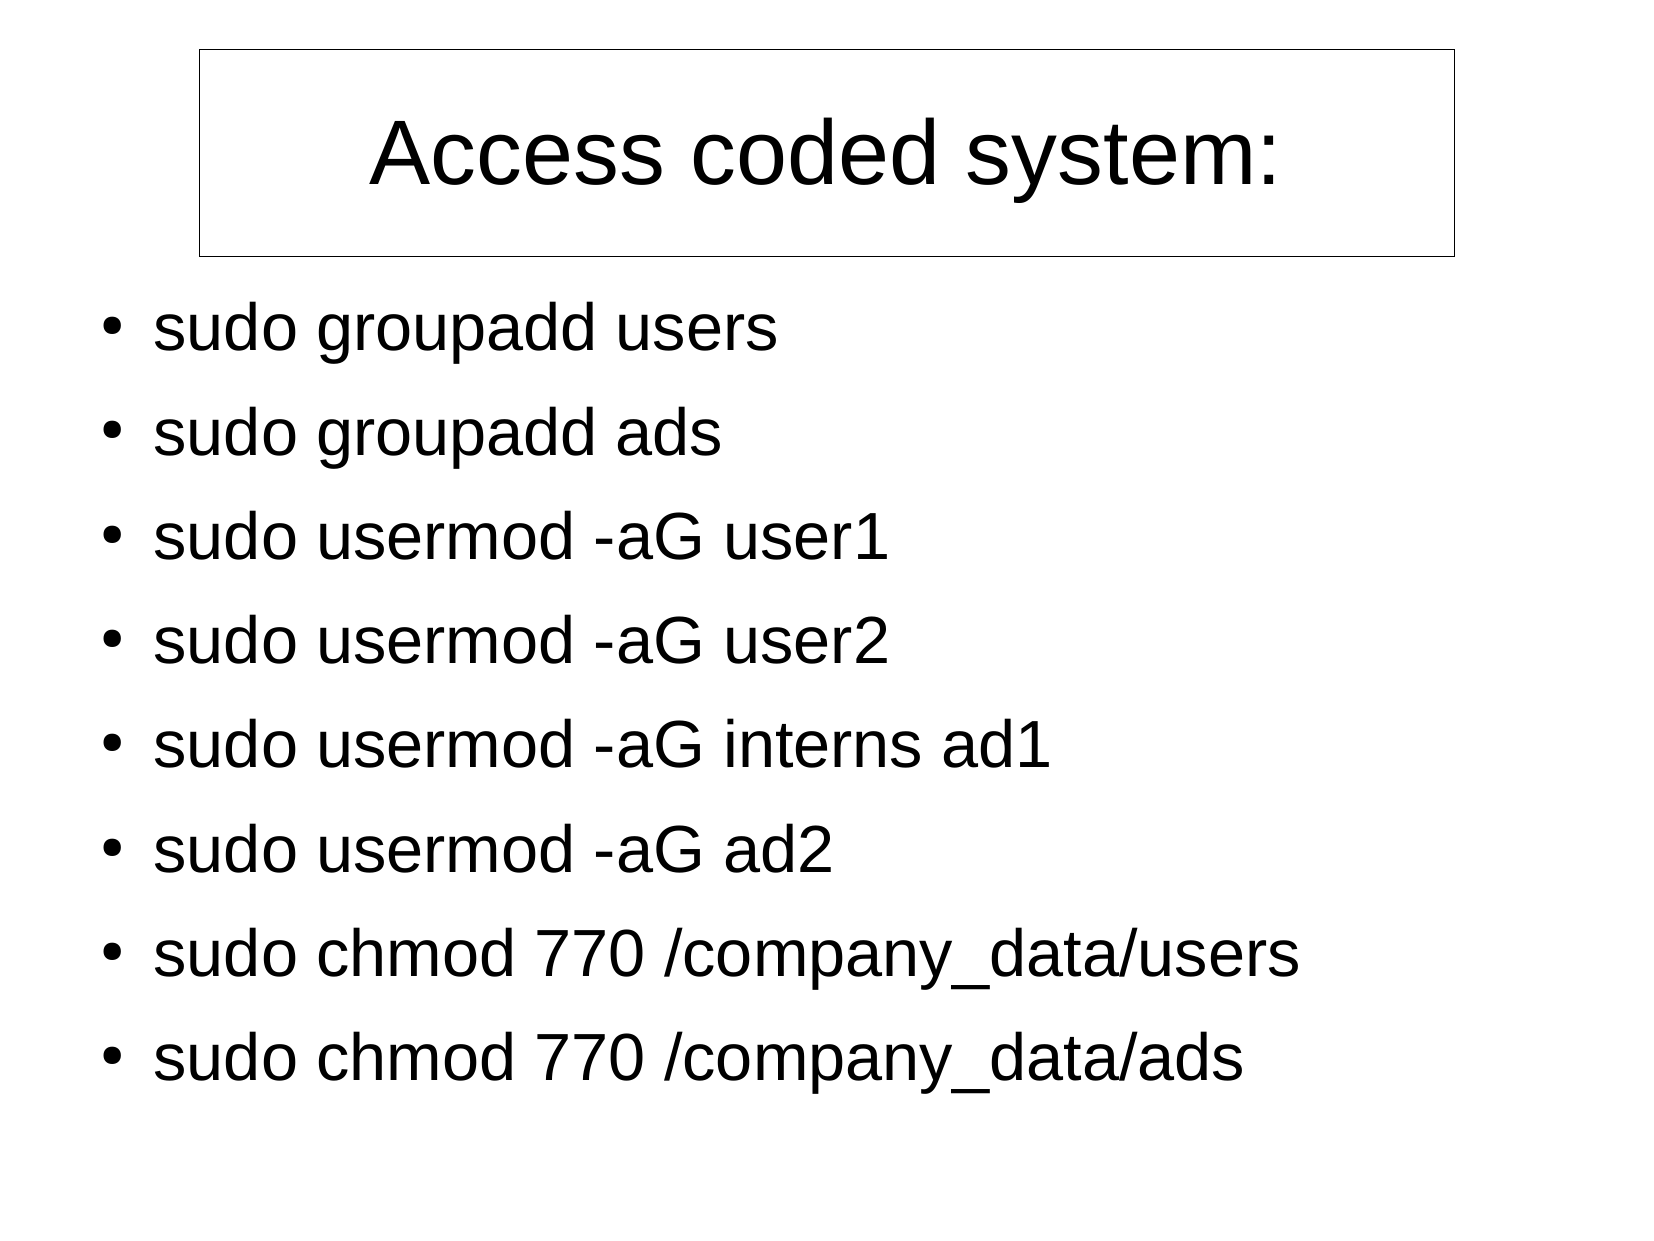

# Access coded system:
sudo groupadd users
sudo groupadd ads
sudo usermod -aG user1
sudo usermod -aG user2
sudo usermod -aG interns ad1
sudo usermod -aG ad2
sudo chmod 770 /company_data/users
sudo chmod 770 /company_data/ads